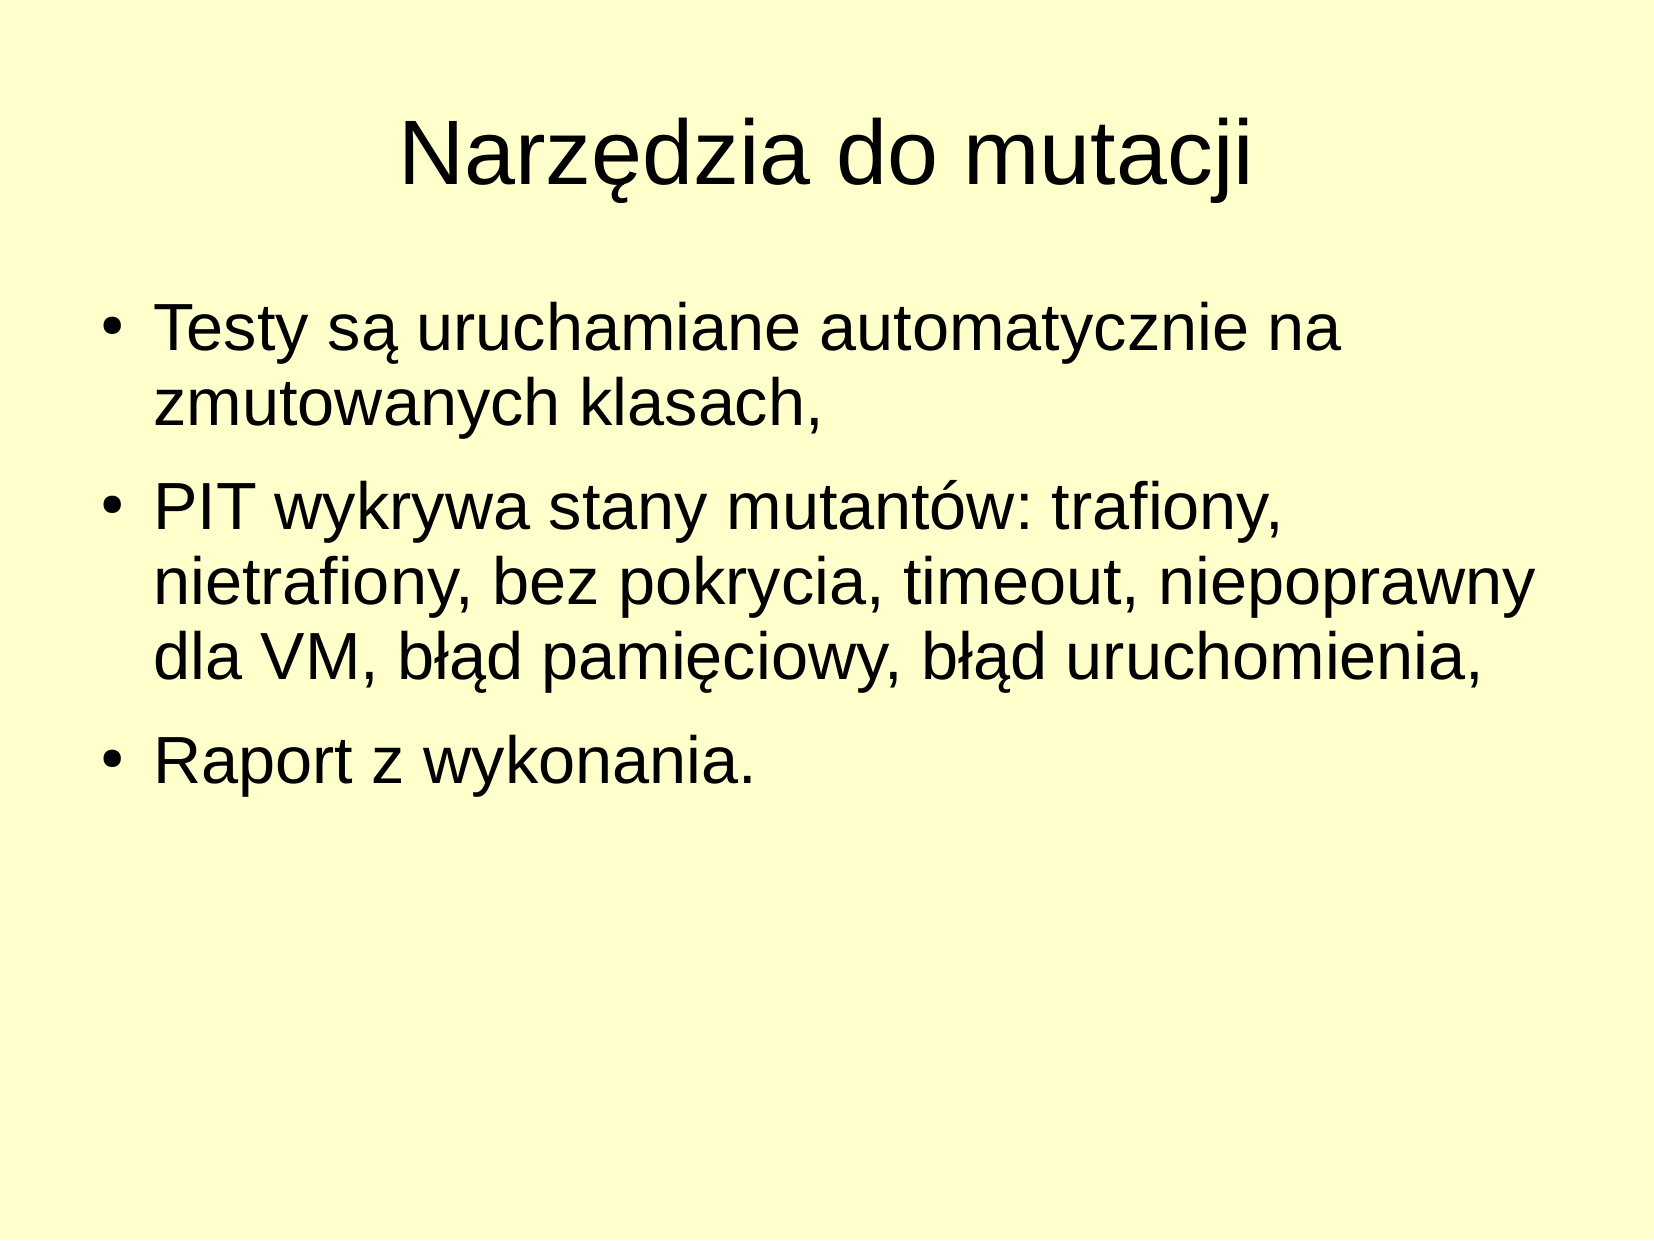

# Narzędzia do mutacji
Testy są uruchamiane automatycznie na zmutowanych klasach,
PIT wykrywa stany mutantów: trafiony, nietrafiony, bez pokrycia, timeout, niepoprawny dla VM, błąd pamięciowy, błąd uruchomienia,
Raport z wykonania.